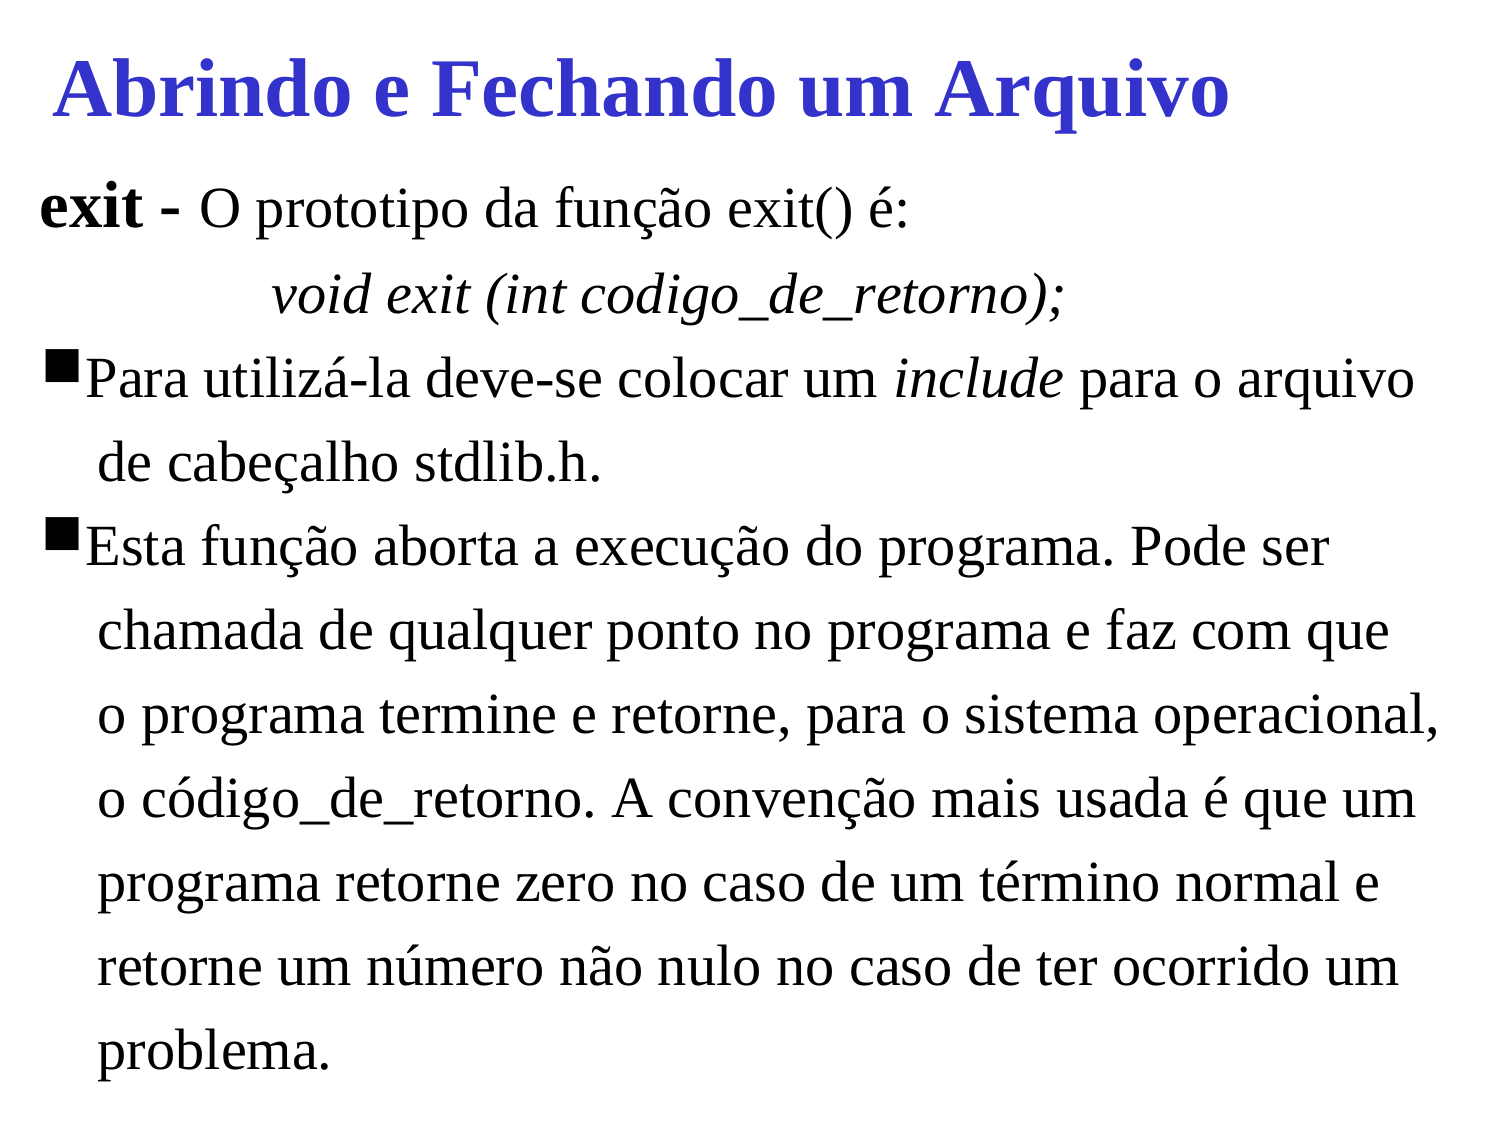

Abrindo e Fechando um Arquivo
exit - O prototipo da função exit() é:
 void exit (int codigo_de_retorno);
Para utilizá-la deve-se colocar um include para o arquivo
 de cabeçalho stdlib.h.
Esta função aborta a execução do programa. Pode ser
 chamada de qualquer ponto no programa e faz com que
 o programa termine e retorne, para o sistema operacional,
 o código_de_retorno. A convenção mais usada é que um
 programa retorne zero no caso de um término normal e
 retorne um número não nulo no caso de ter ocorrido um
 problema.